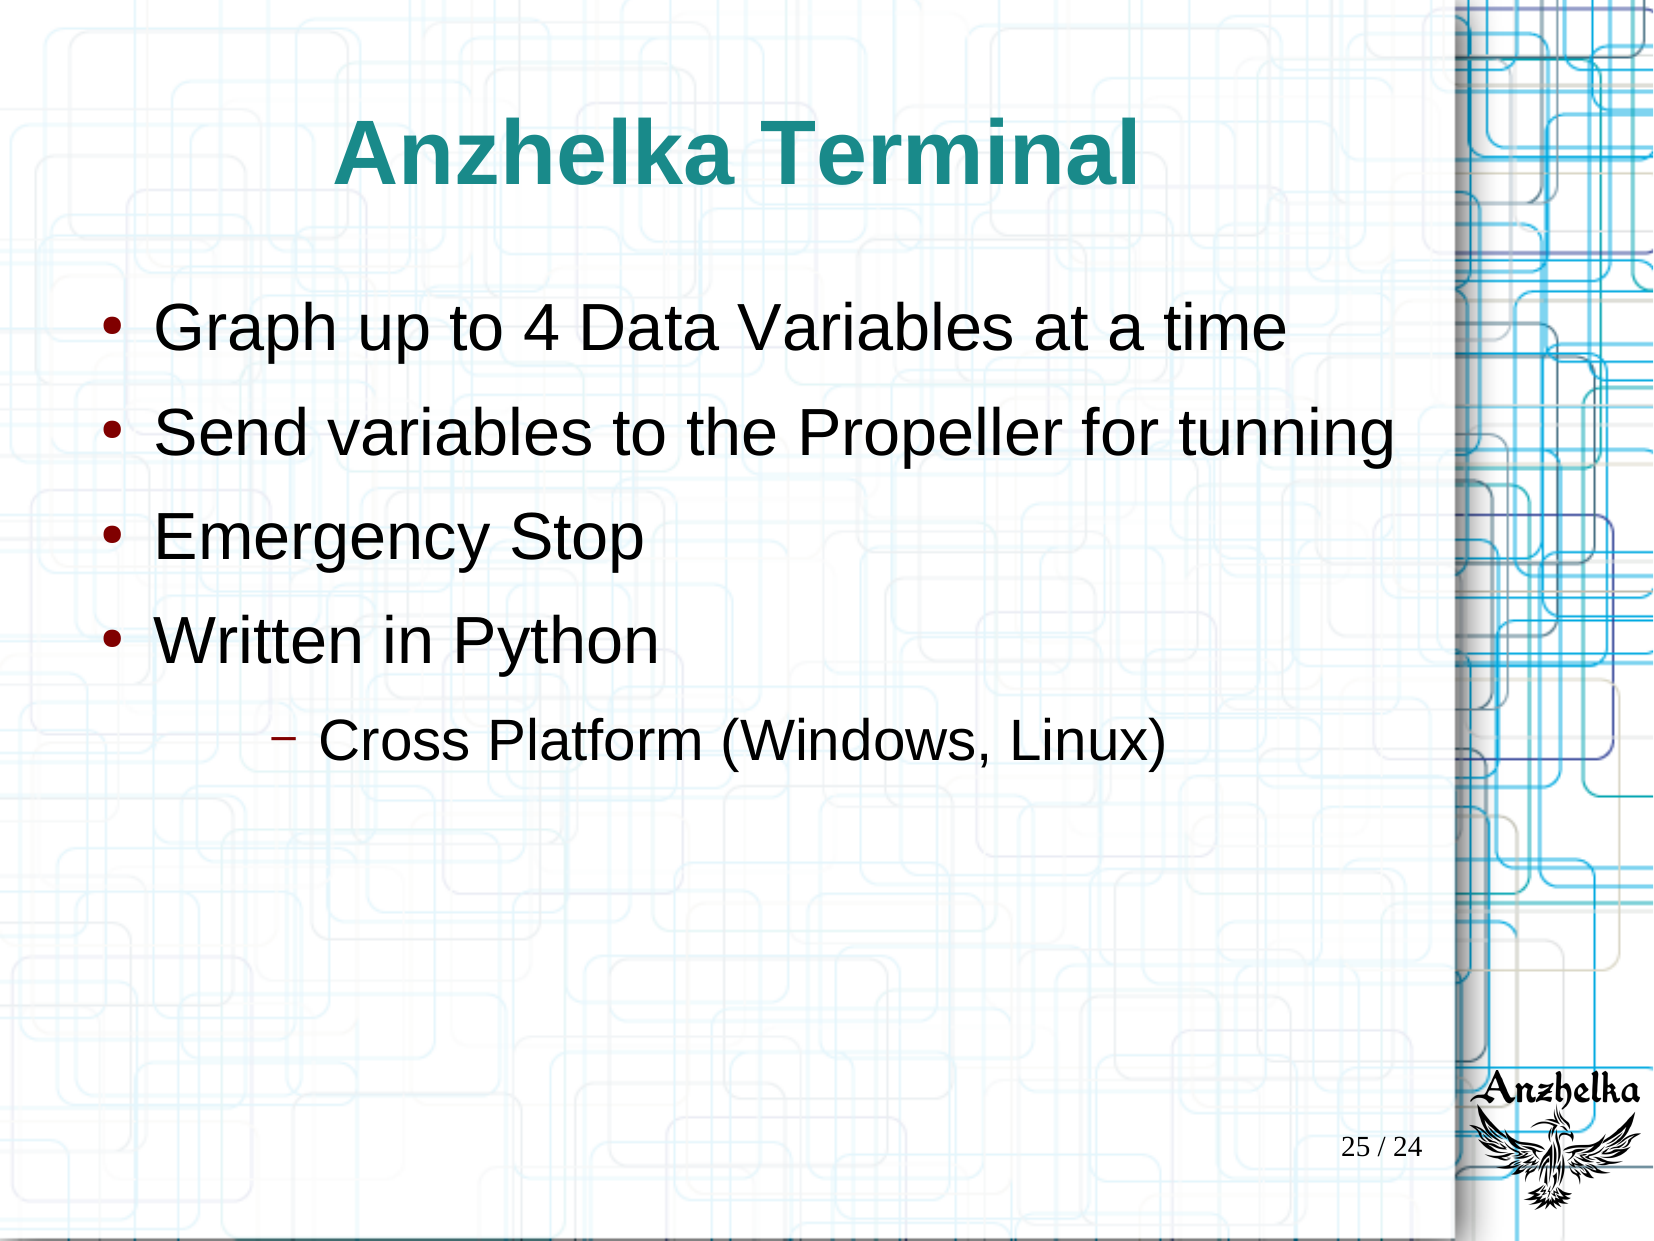

# Anzhelka Terminal
Graph up to 4 Data Variables at a time
Send variables to the Propeller for tunning
Emergency Stop
Written in Python
Cross Platform (Windows, Linux)
25